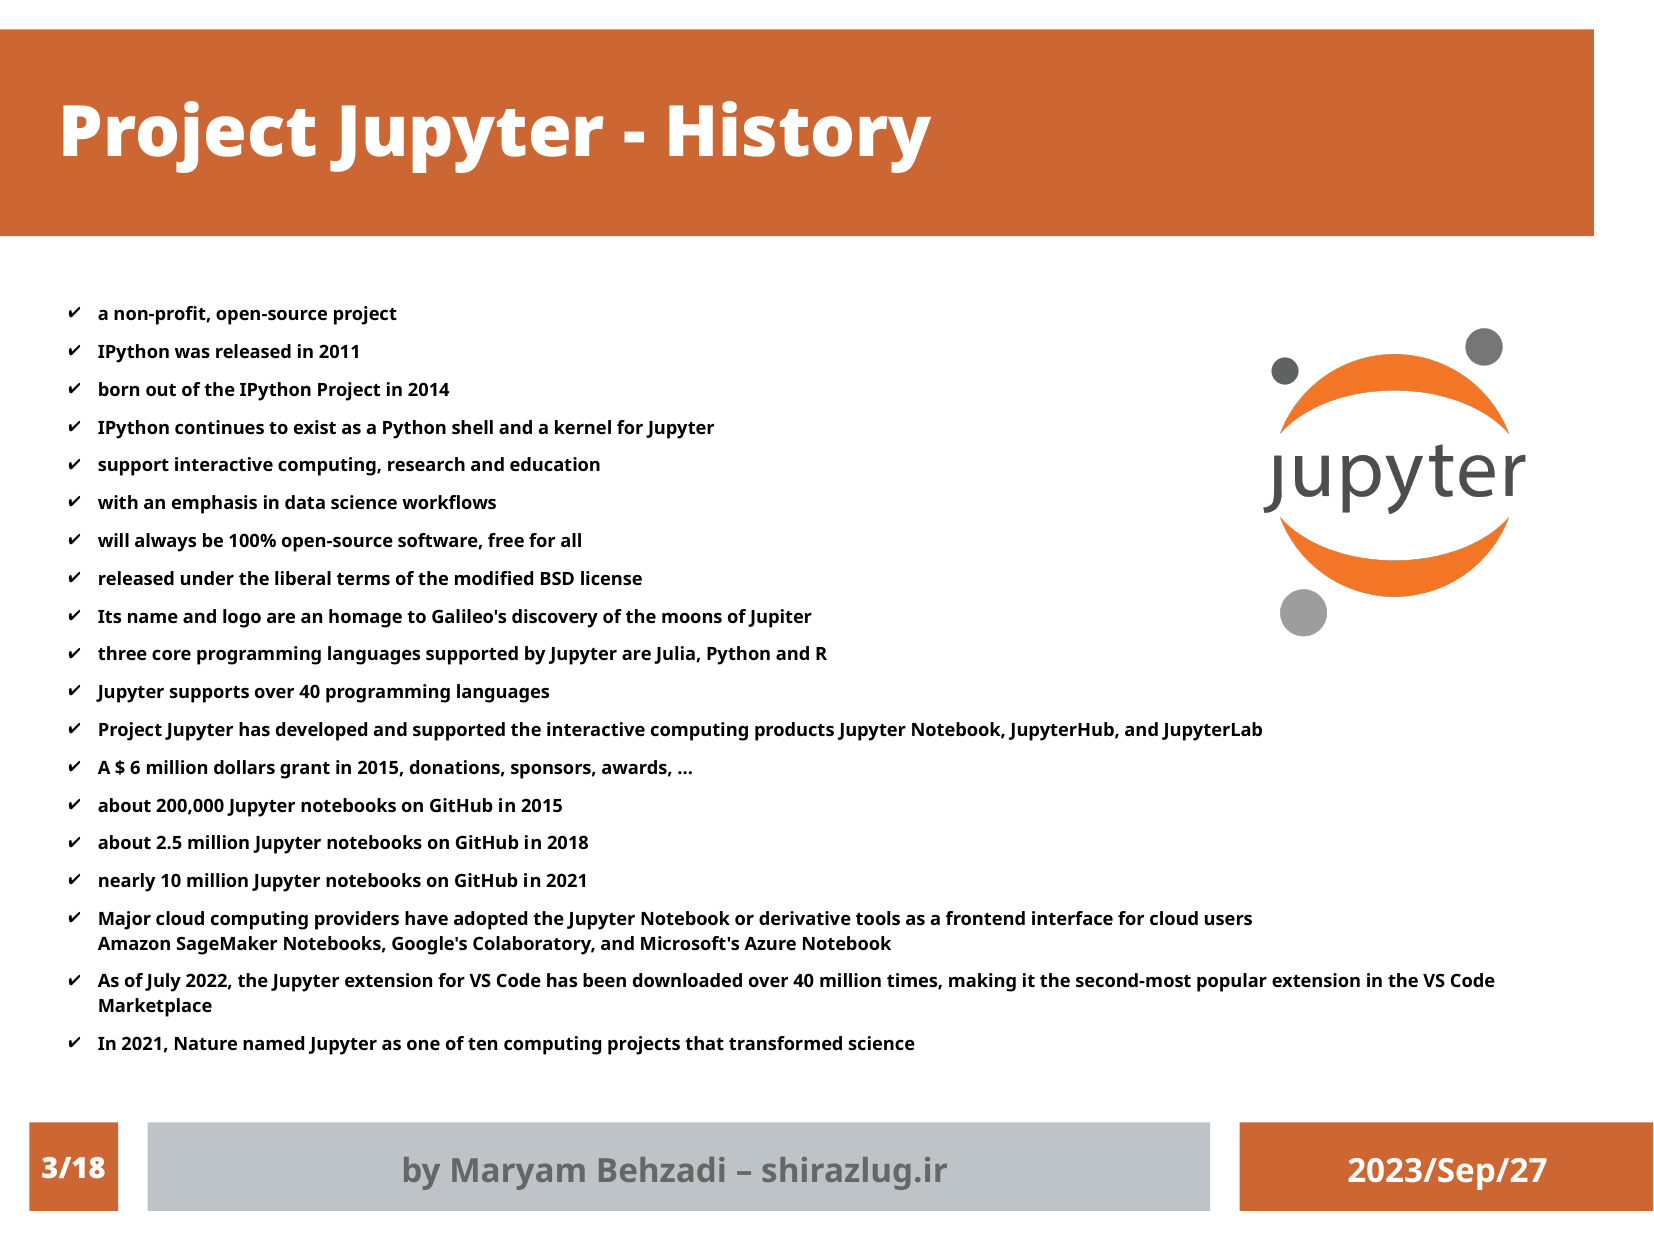

# Project Jupyter - History
a non-profit, open-source project
IPython was released in 2011
born out of the IPython Project in 2014
IPython continues to exist as a Python shell and a kernel for Jupyter
support interactive computing, research and education
with an emphasis in data science workflows
will always be 100% open-source software, free for all
released under the liberal terms of the modified BSD license
Its name and logo are an homage to Galileo's discovery of the moons of Jupiter
three core programming languages supported by Jupyter are Julia, Python and R
Jupyter supports over 40 programming languages
Project Jupyter has developed and supported the interactive computing products Jupyter Notebook, JupyterHub, and JupyterLab
A $ 6 million dollars grant in 2015, donations, sponsors, awards, …
about 200,000 Jupyter notebooks on GitHub in 2015
about 2.5 million Jupyter notebooks on GitHub in 2018
nearly 10 million Jupyter notebooks on GitHub in 2021
Major cloud computing providers have adopted the Jupyter Notebook or derivative tools as a frontend interface for cloud users
Amazon SageMaker Notebooks, Google's Colaboratory, and Microsoft's Azure Notebook
As of July 2022, the Jupyter extension for VS Code has been downloaded over 40 million times, making it the second-most popular extension in the VS Code Marketplace
In 2021, Nature named Jupyter as one of ten computing projects that transformed science
3